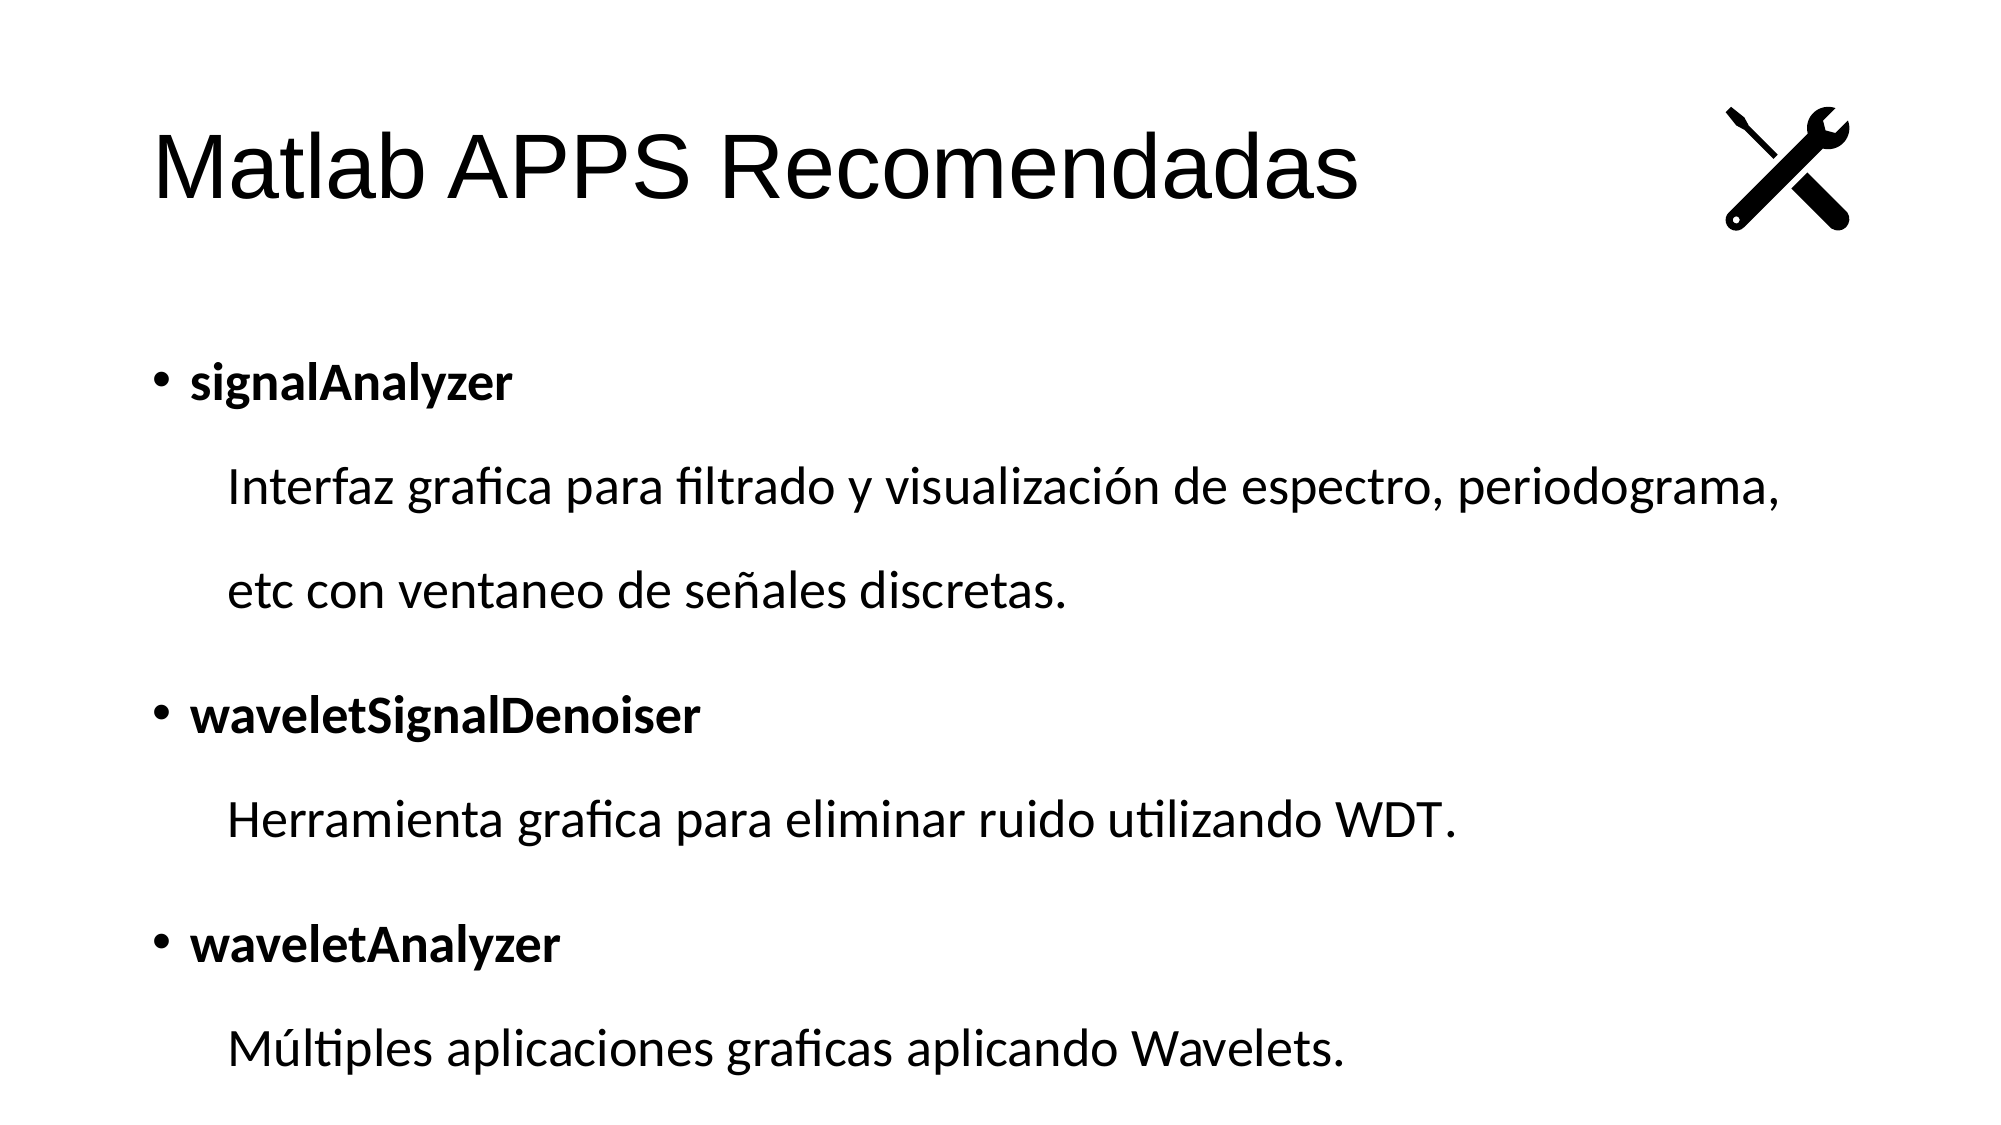

# Matlab APPS Recomendadas
signalAnalyzer
Interfaz grafica para filtrado y visualización de espectro, periodograma, etc con ventaneo de señales discretas.
waveletSignalDenoiser
Herramienta grafica para eliminar ruido utilizando WDT.
waveletAnalyzer
Múltiples aplicaciones graficas aplicando Wavelets.